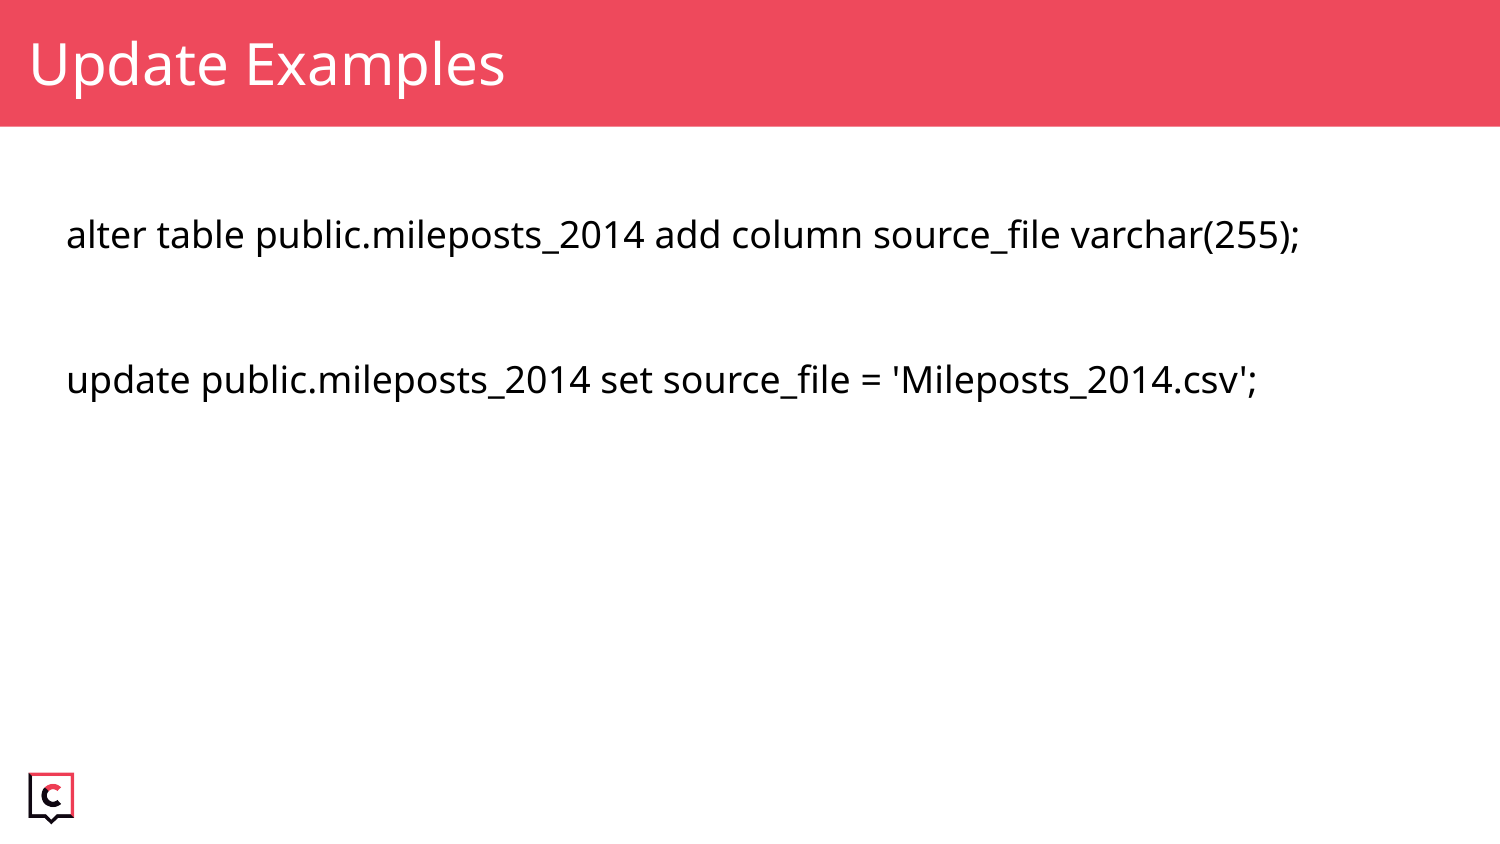

# Update Examples
alter table public.mileposts_2014 add column source_file varchar(255);
update public.mileposts_2014 set source_file = 'Mileposts_2014.csv';